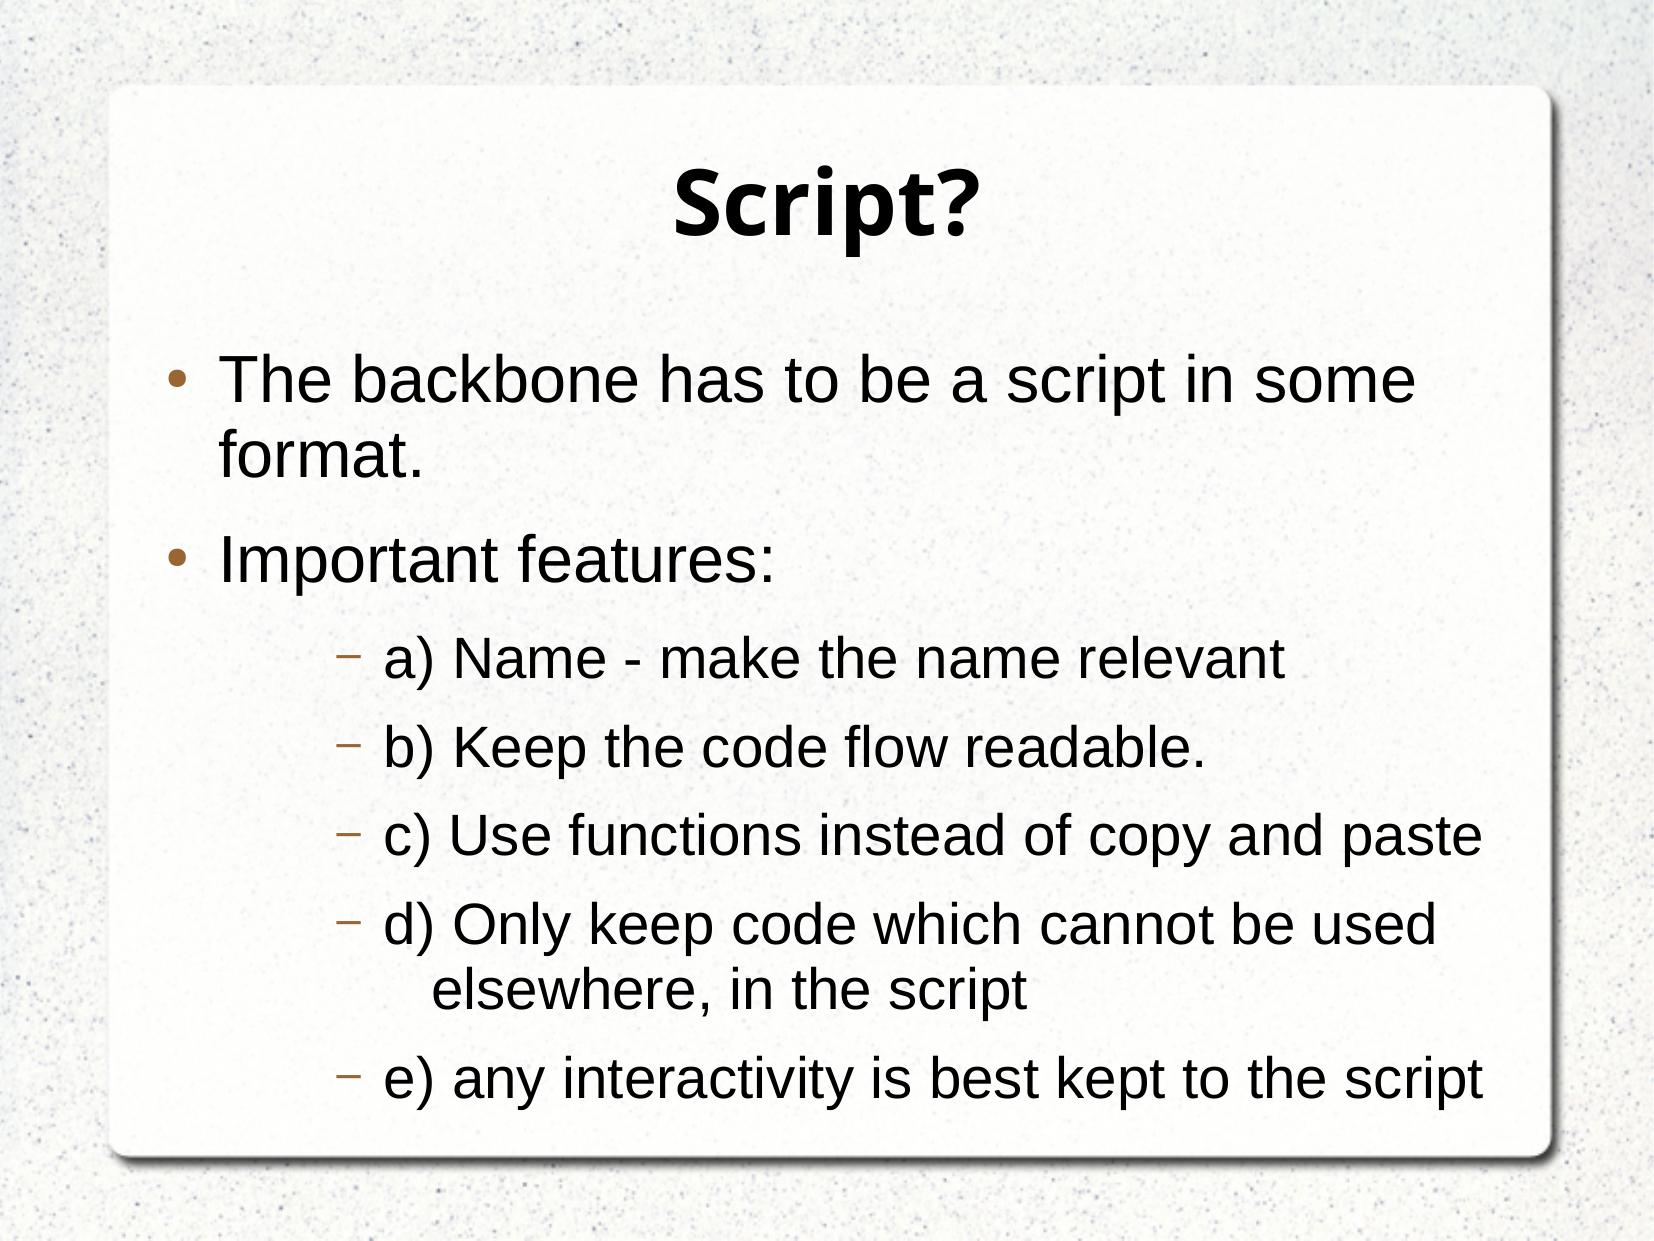

# Script?
The backbone has to be a script in some format.
Important features:
a) Name - make the name relevant
b) Keep the code flow readable.
c) Use functions instead of copy and paste
d) Only keep code which cannot be used elsewhere, in the script
e) any interactivity is best kept to the script